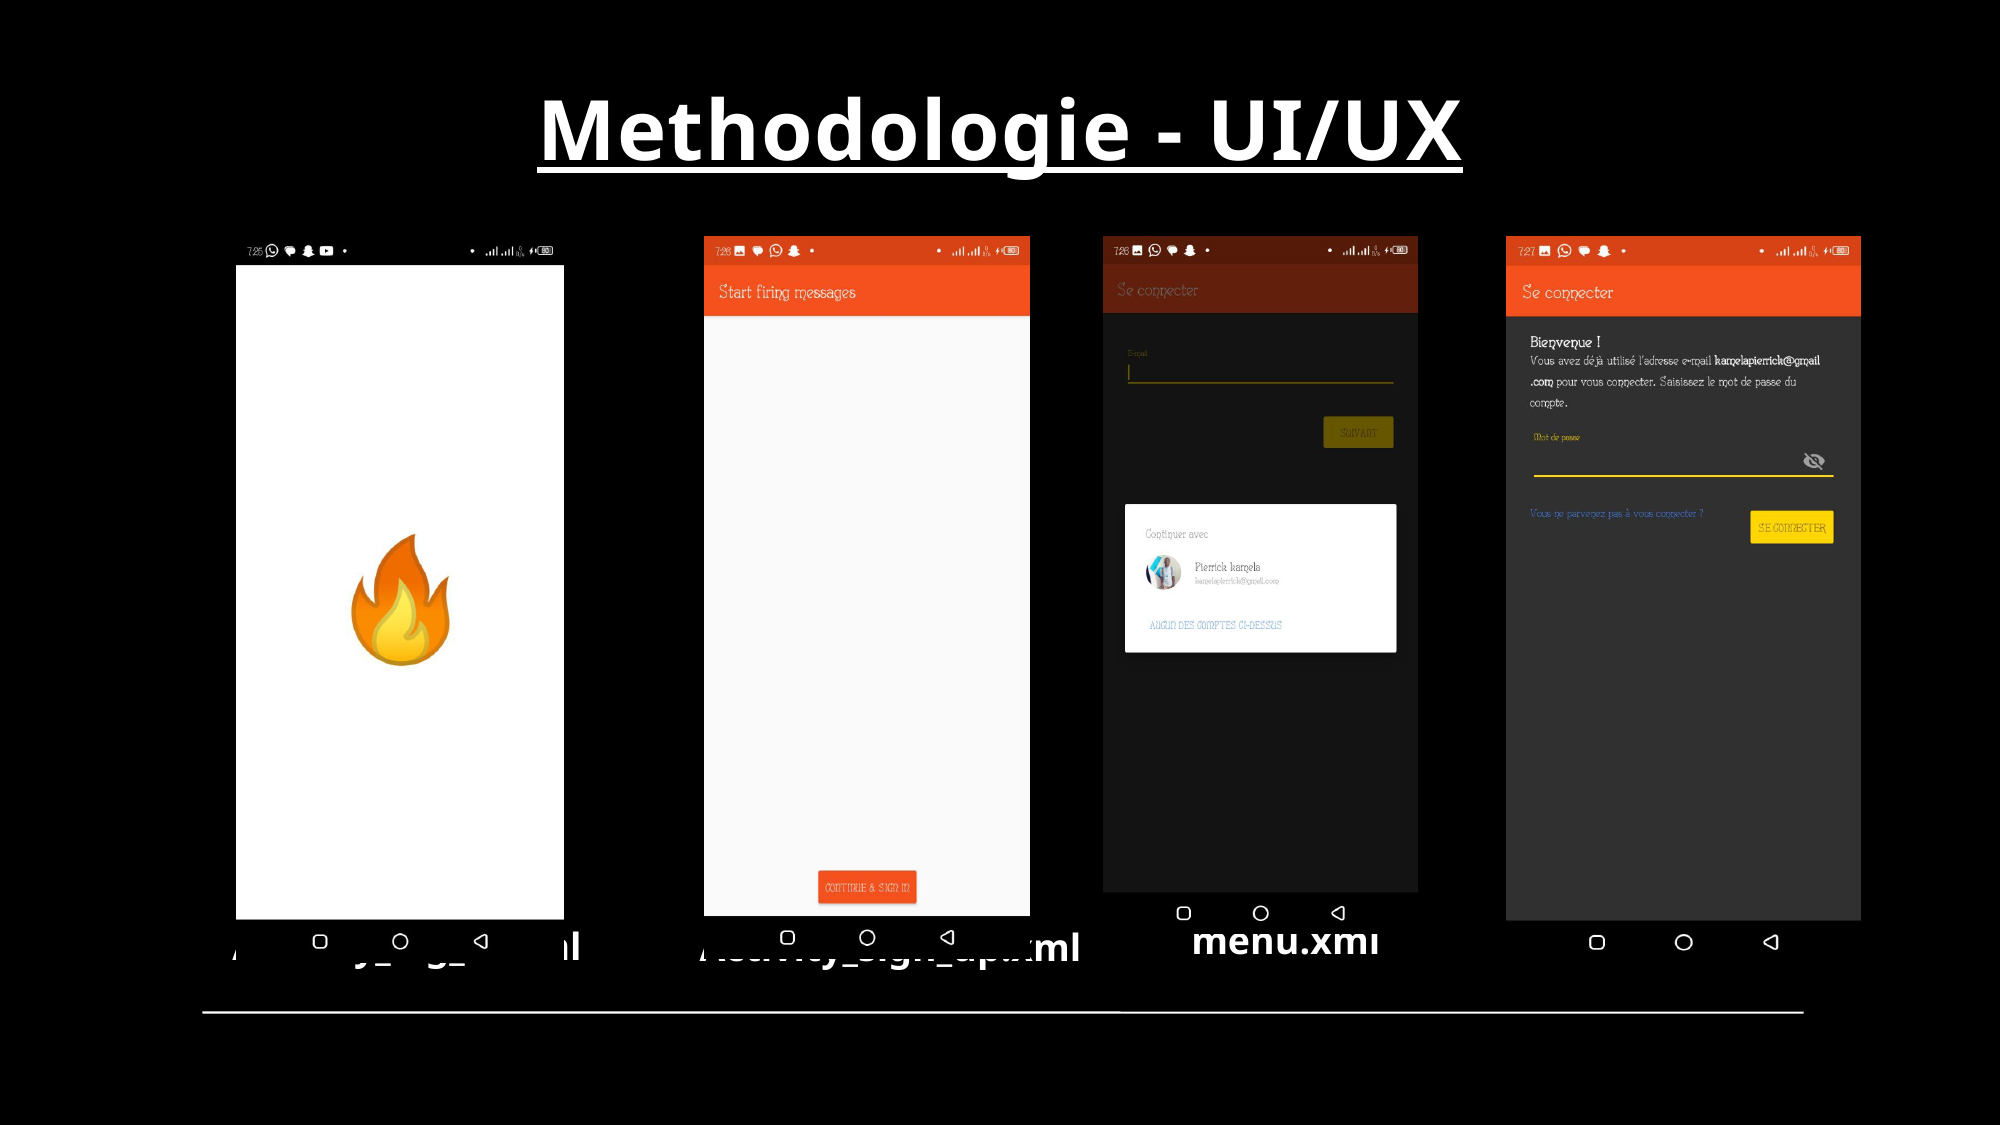

# Methodologie - UI/UX
menu.xml
Activity_log_in.xml
Activity_sign_up.xml